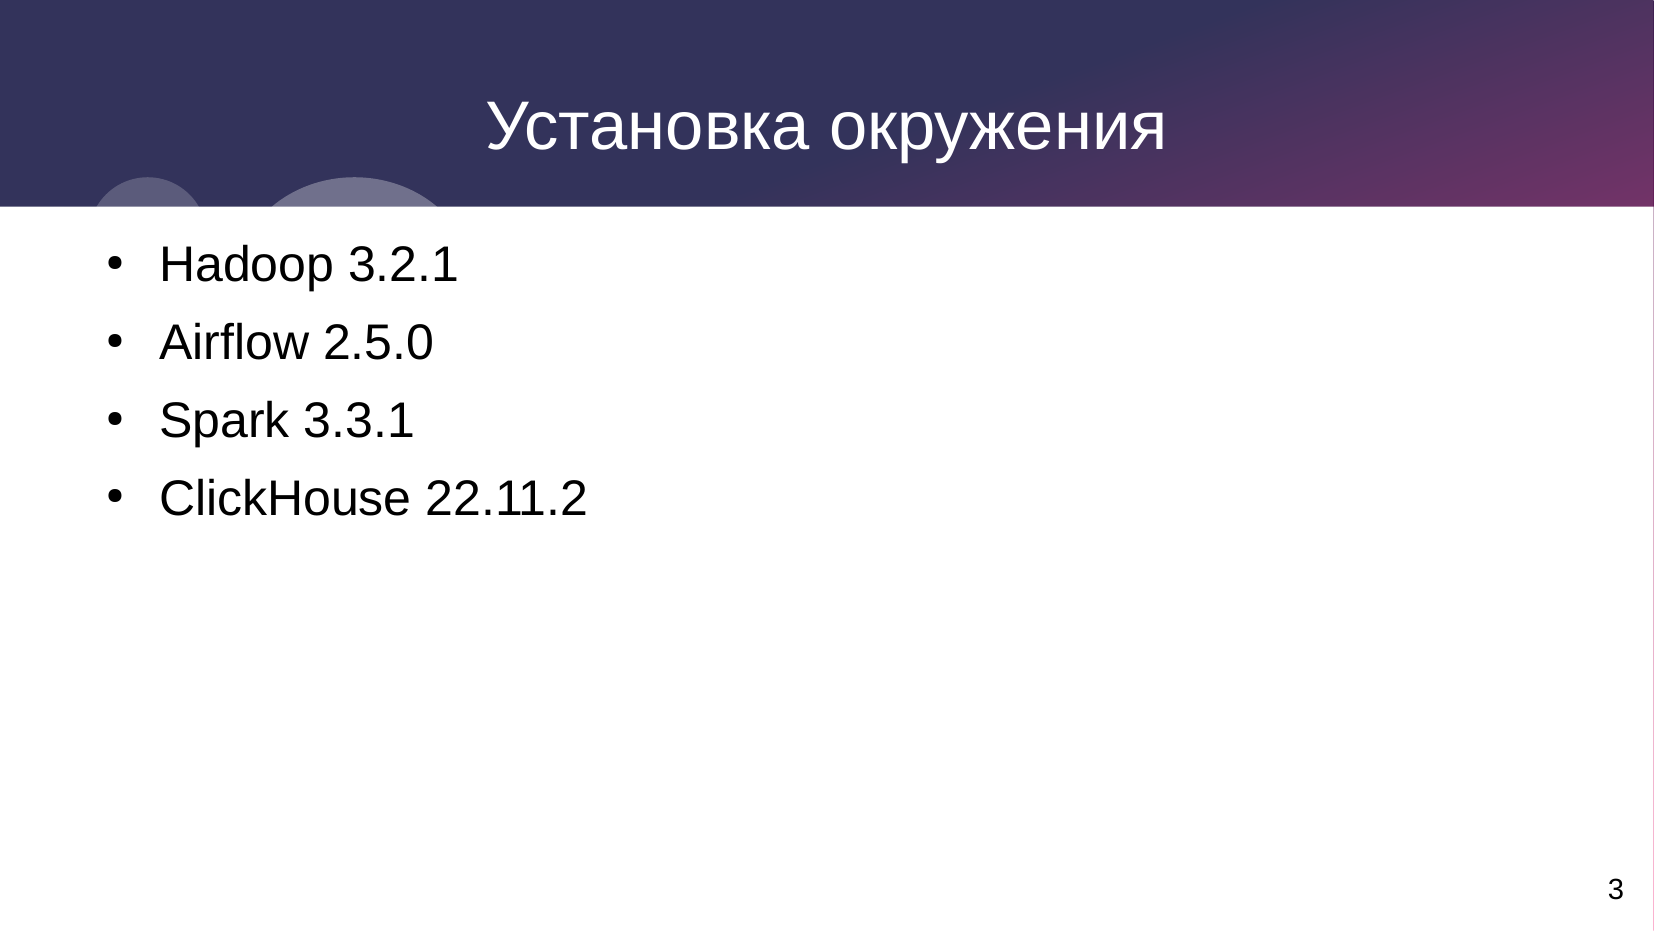

# Установка окружения
Hadoop 3.2.1
Airflow 2.5.0
Spark 3.3.1
ClickHouse 22.11.2